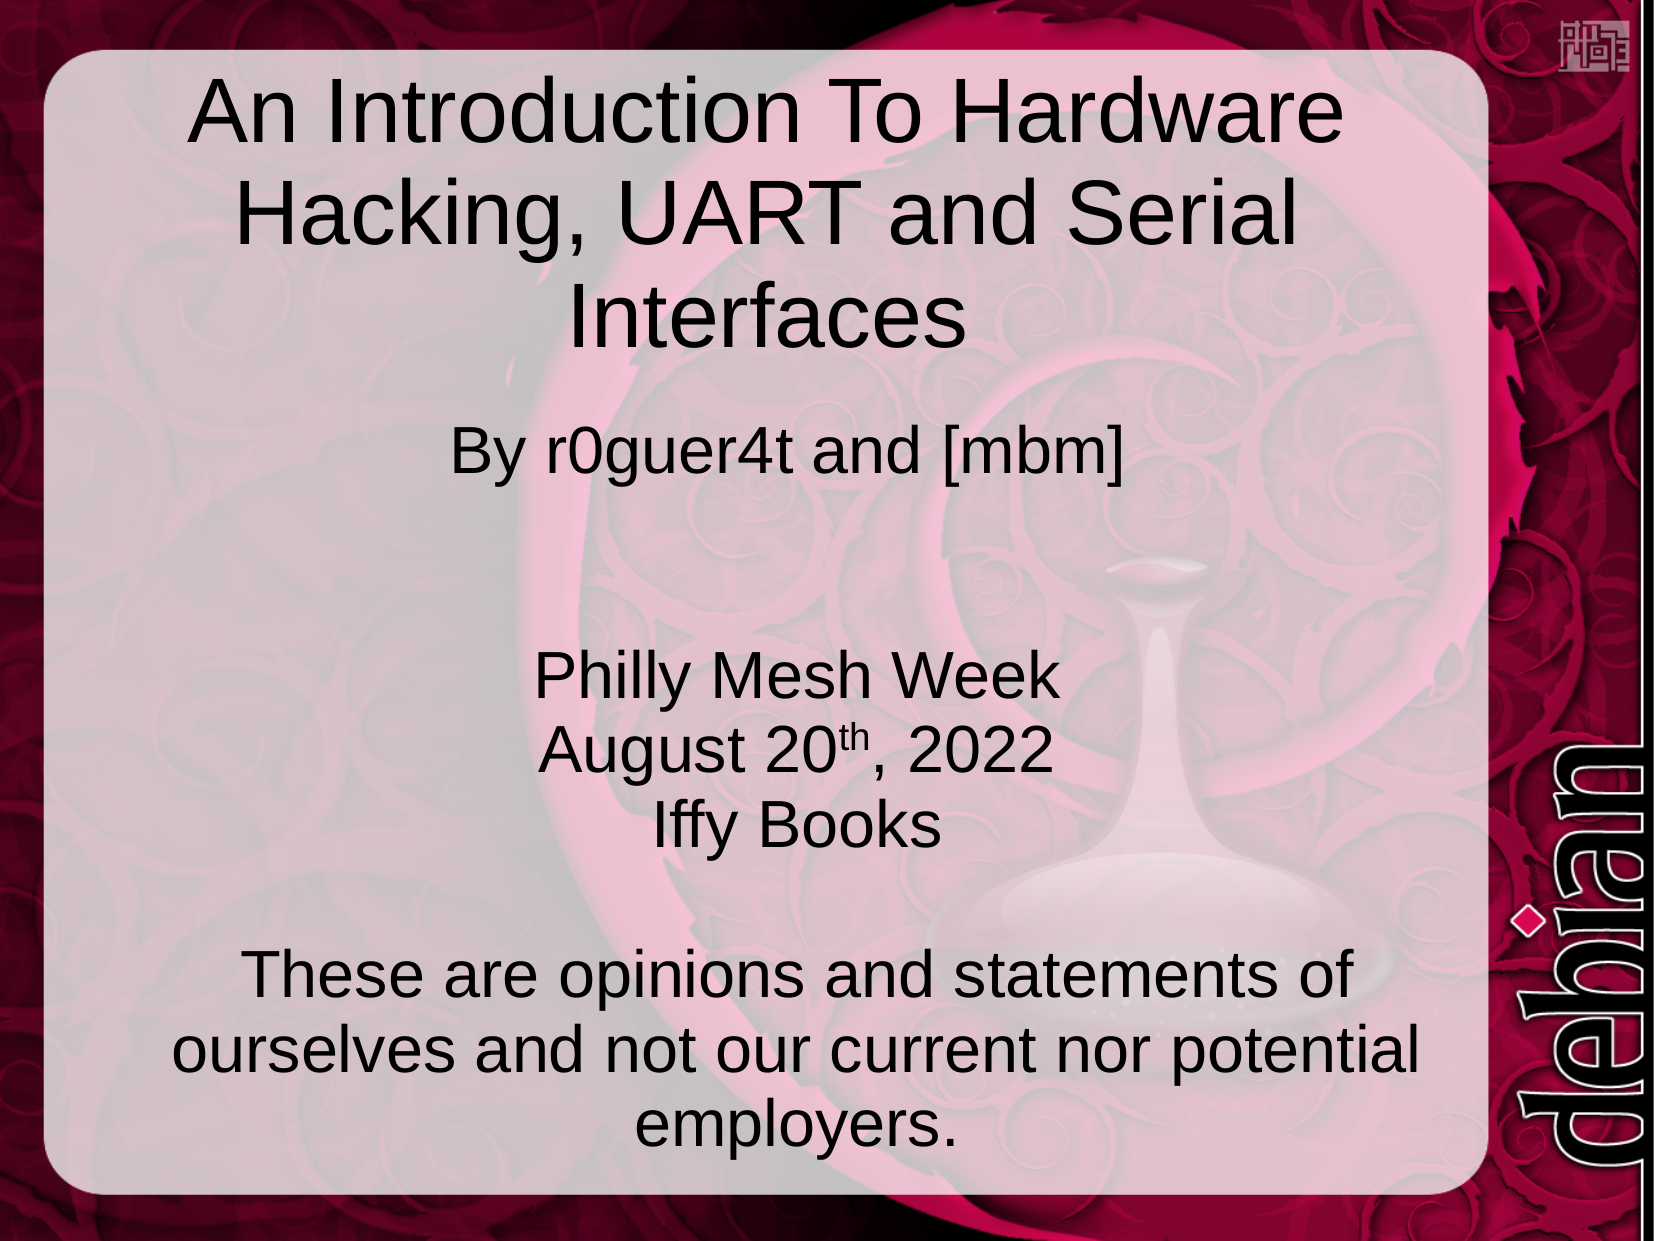

# An Introduction To Hardware Hacking, UART and Serial Interfaces
By r0guer4t and [mbm]
Philly Mesh Week
August 20th, 2022
Iffy Books
These are opinions and statements of ourselves and not our current nor potential employers.